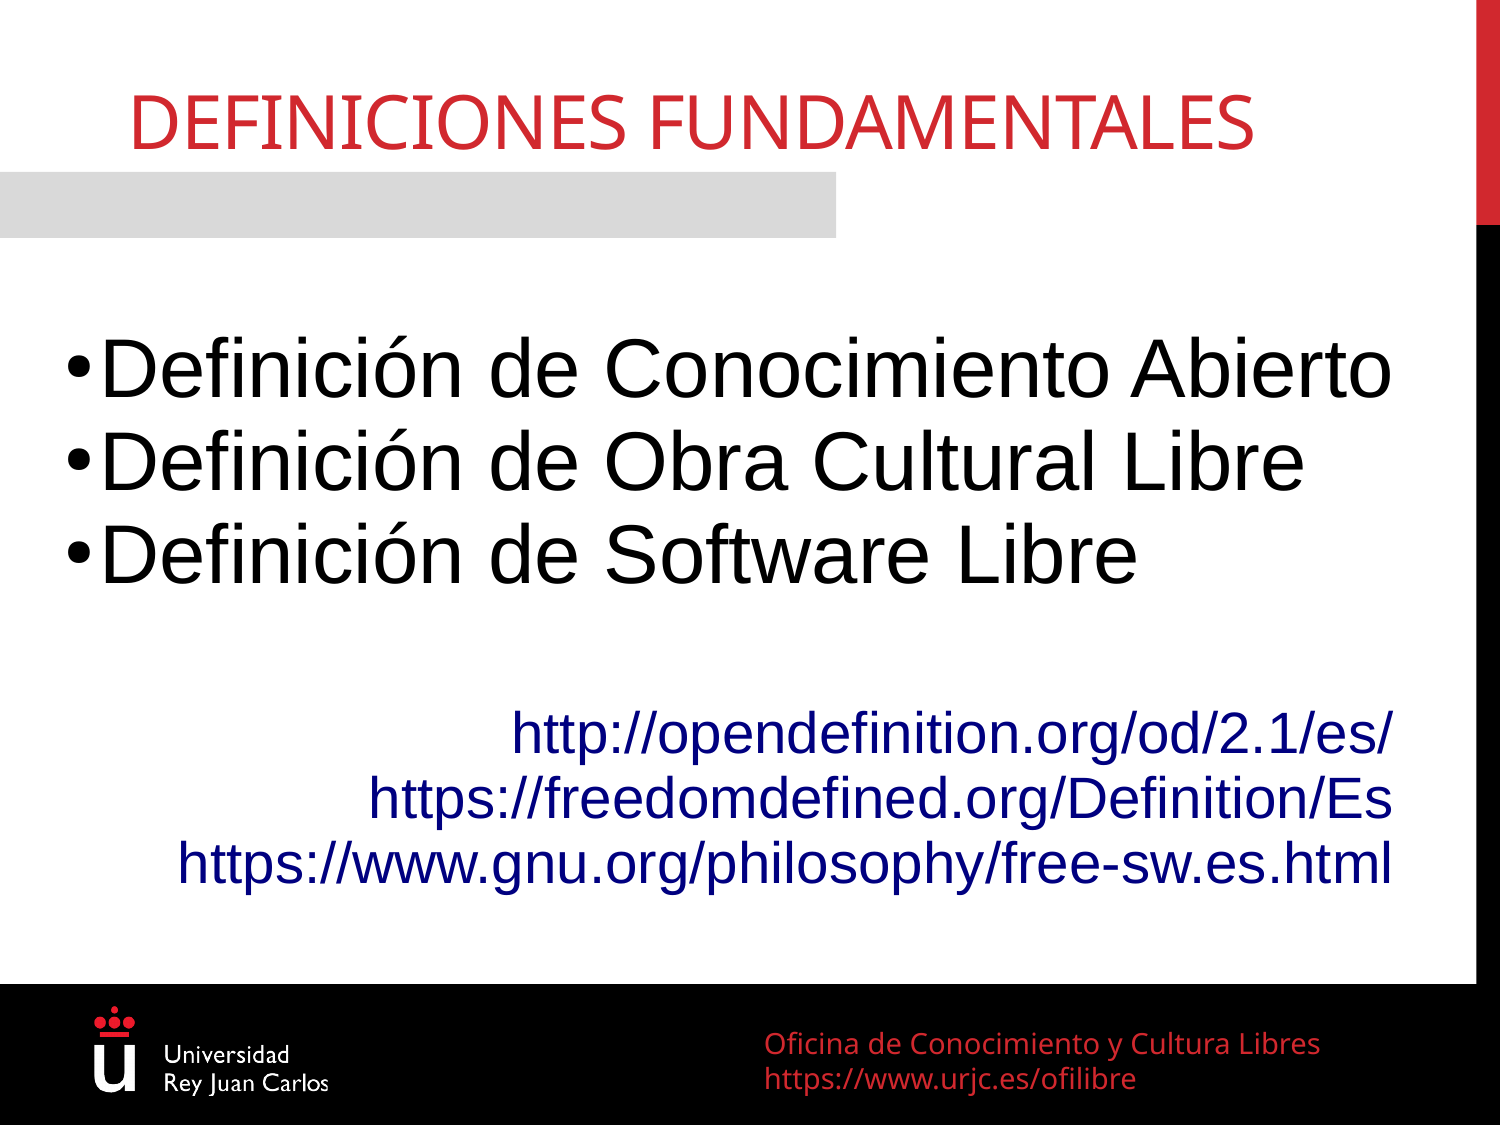

Definiciones fundamentales
#
Definición de Conocimiento Abierto
Definición de Obra Cultural Libre
Definición de Software Libre
http://opendefinition.org/od/2.1/es/
https://freedomdefined.org/Definition/Es
https://www.gnu.org/philosophy/free-sw.es.html
Oficina de Conocimiento y Cultura Libres
https://www.urjc.es/ofilibre